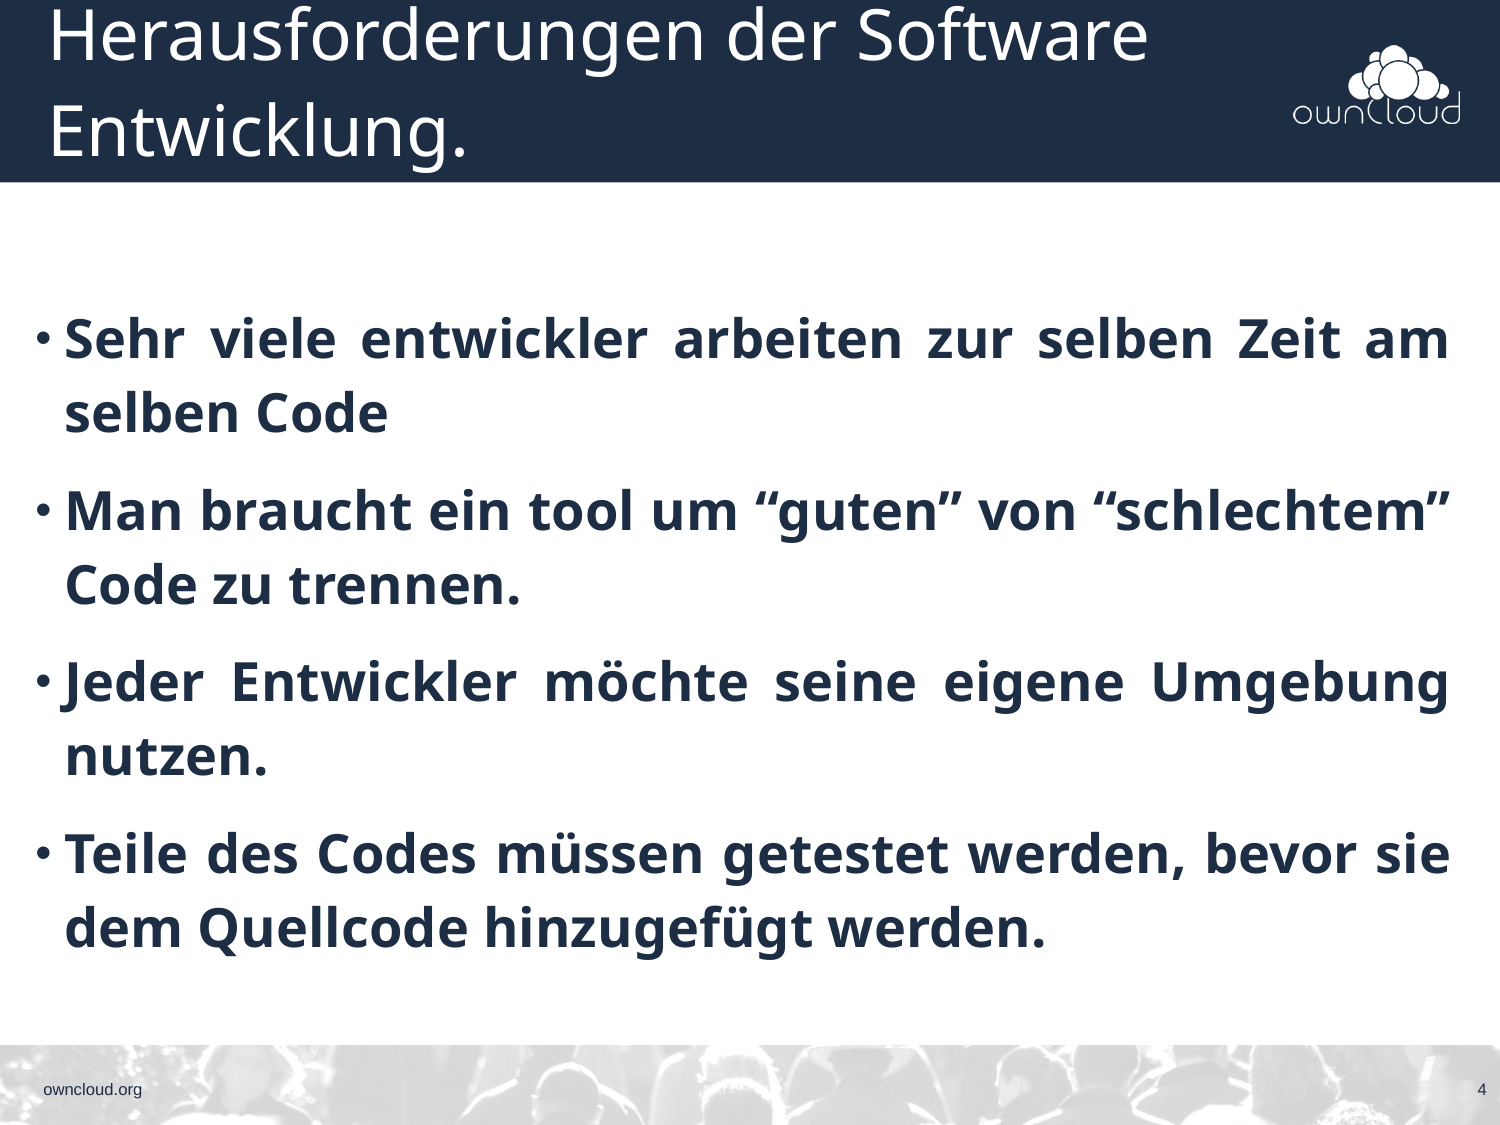

# Herausforderungen der Software Entwicklung.
Sehr viele entwickler arbeiten zur selben Zeit am selben Code
Man braucht ein tool um “guten” von “schlechtem” Code zu trennen.
Jeder Entwickler möchte seine eigene Umgebung nutzen.
Teile des Codes müssen getestet werden, bevor sie dem Quellcode hinzugefügt werden.